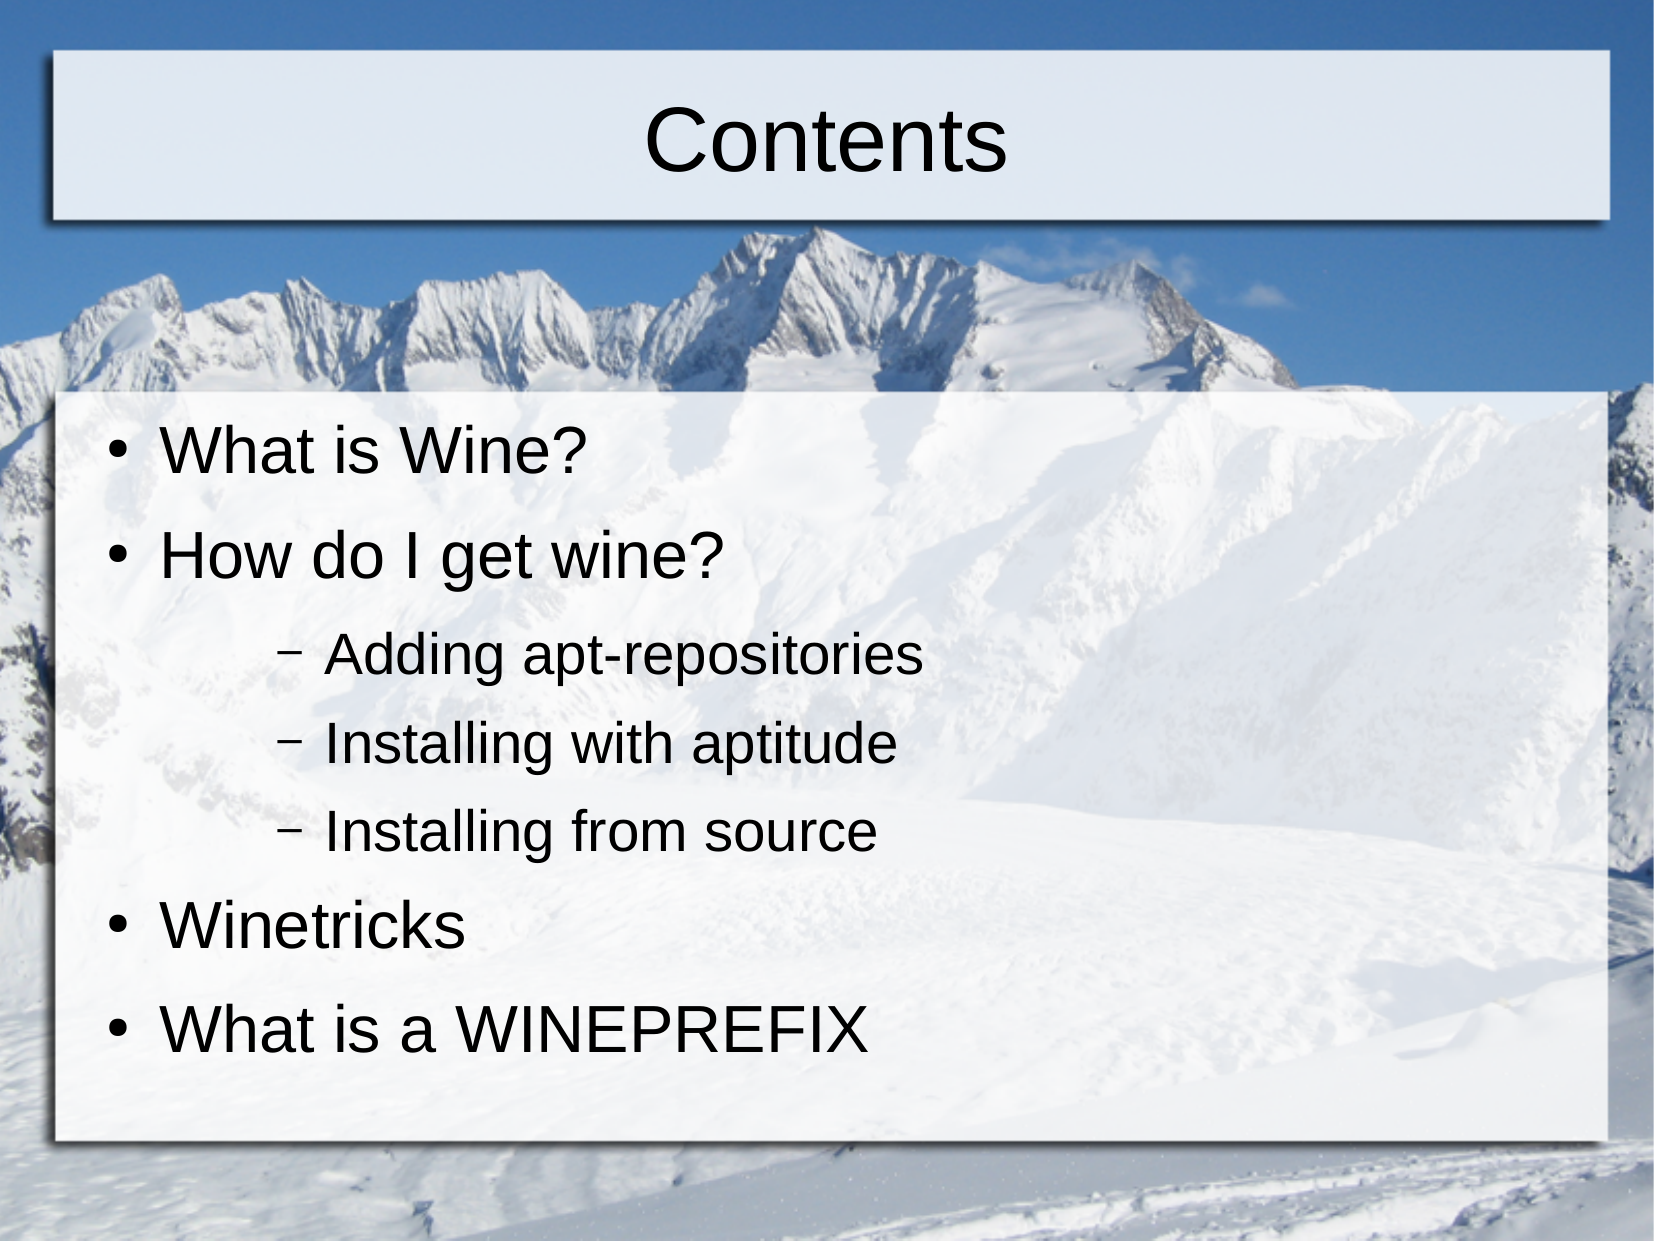

# Contents
What is Wine?
How do I get wine?
Adding apt-repositories
Installing with aptitude
Installing from source
Winetricks
What is a WINEPREFIX